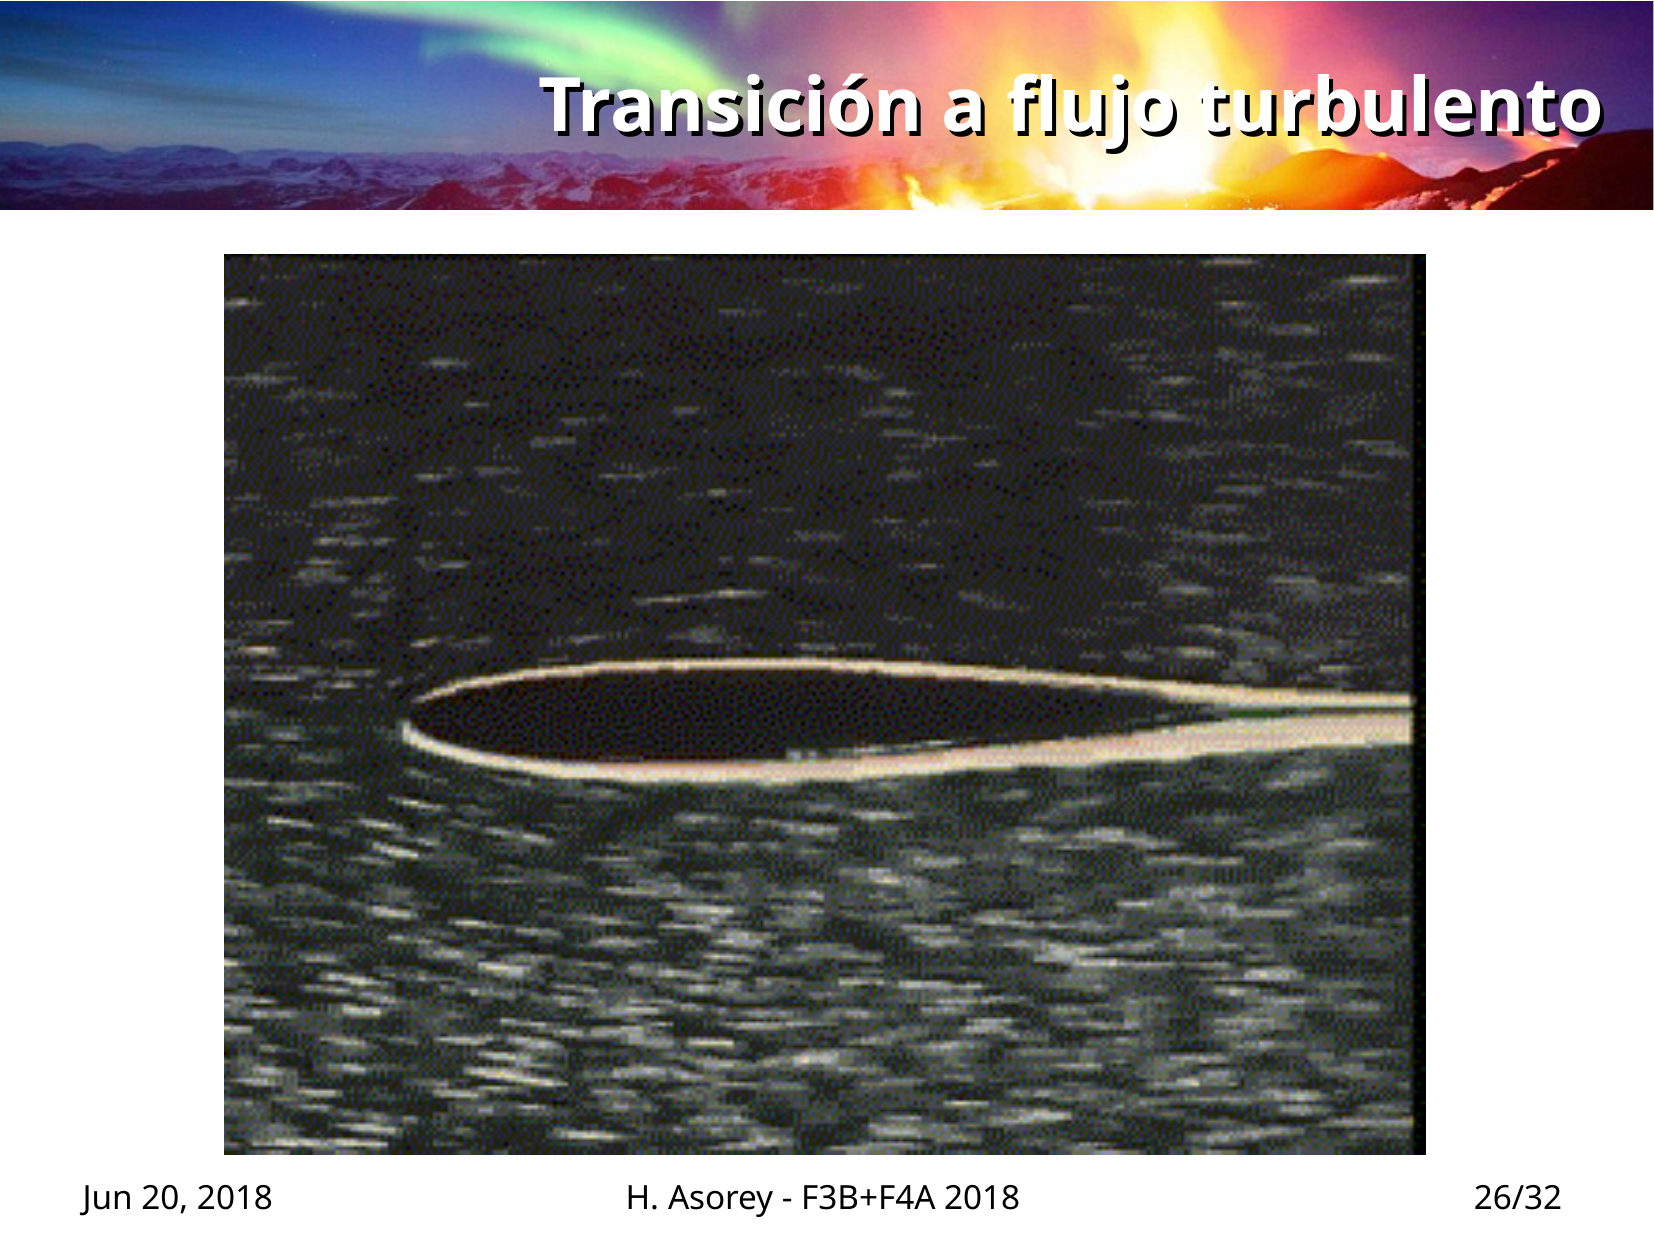

# Transición a flujo turbulento
Jun 20, 2018
H. Asorey - F3B+F4A 2018
26